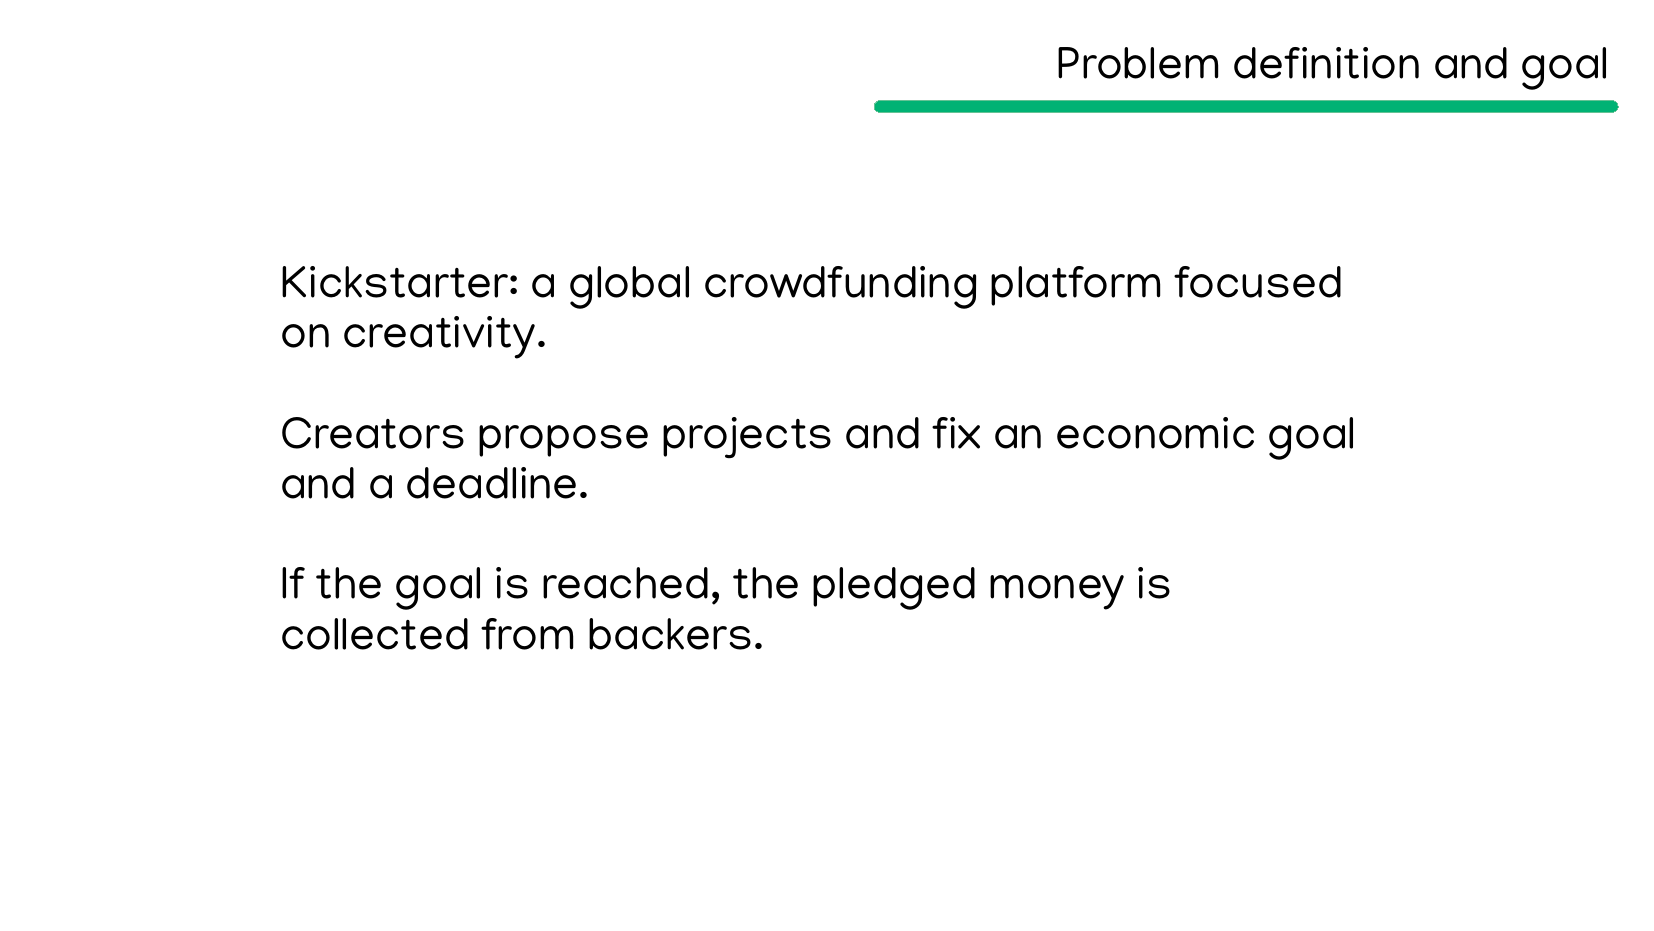

Problem definition and goal
Kickstarter: a global crowdfunding platform focused on creativity.
Creators propose projects and fix an economic goal and a deadline.
If the goal is reached, the pledged money is collected from backers.